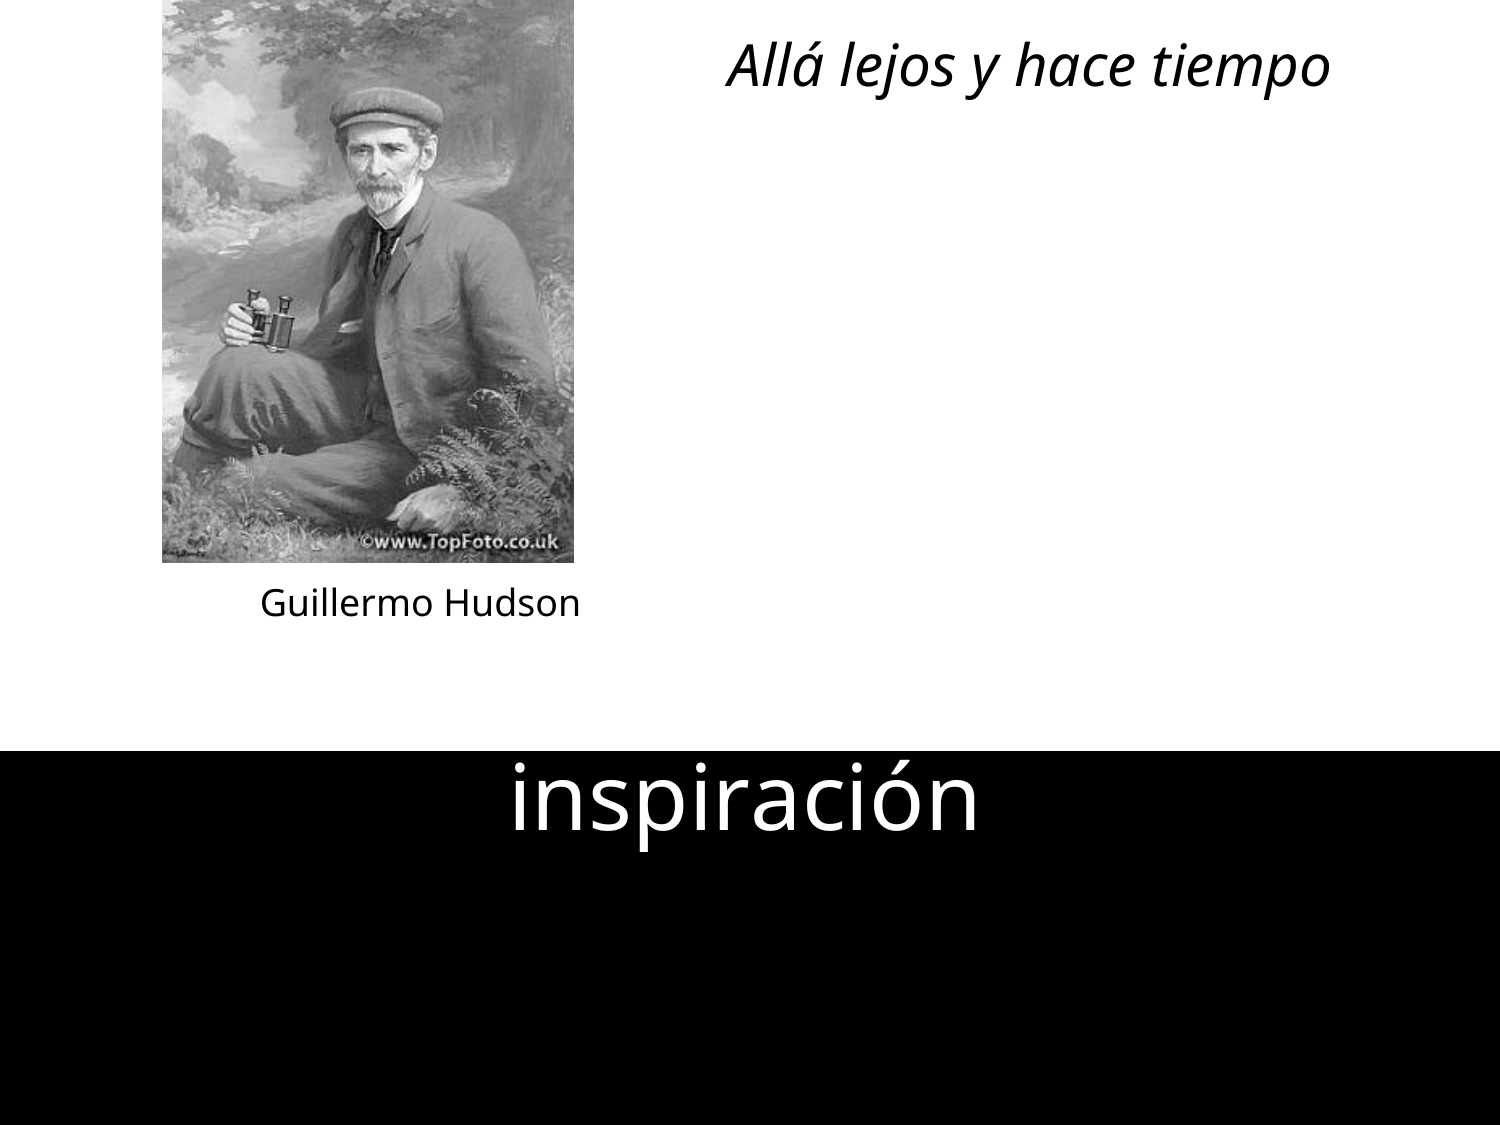

Allá lejos y hace tiempo
Guillermo Hudson
inspiración